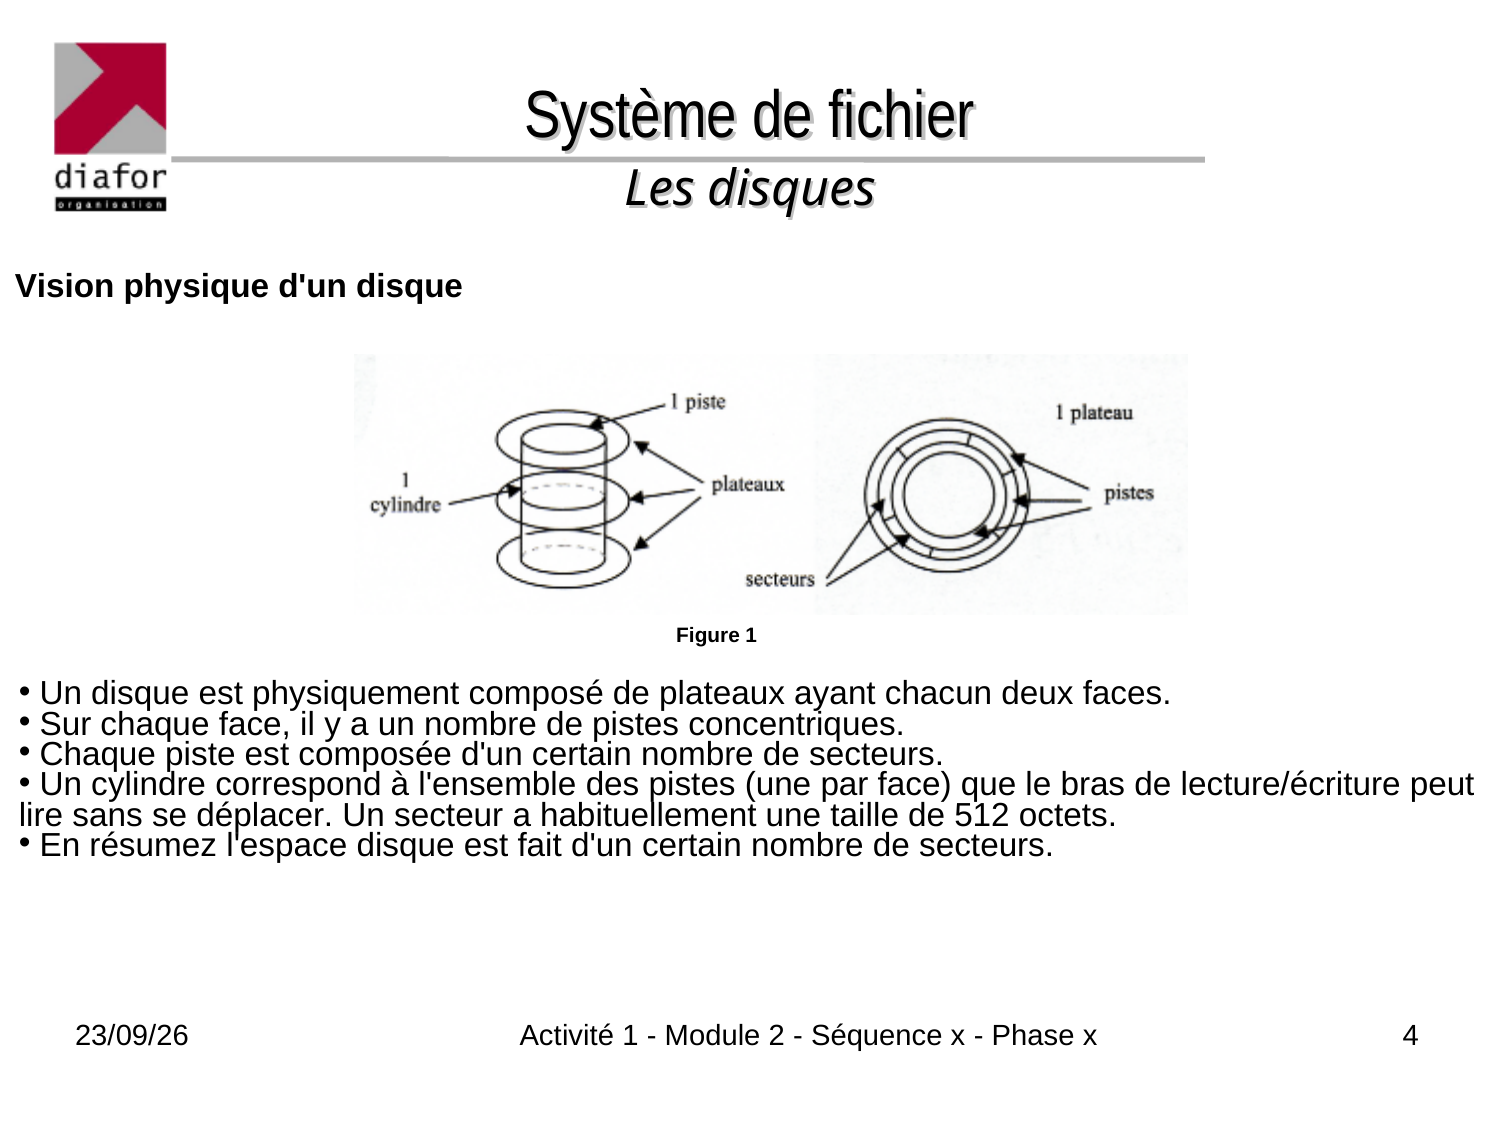

# Système de fichier Les disques
Vision physique d'un disque
Figure 1
 Un disque est physiquement composé de plateaux ayant chacun deux faces.
 Sur chaque face, il y a un nombre de pistes concentriques.
 Chaque piste est composée d'un certain nombre de secteurs.
 Un cylindre correspond à l'ensemble des pistes (une par face) que le bras de lecture/écriture peut
lire sans se déplacer. Un secteur a habituellement une taille de 512 octets.
 En résumez l'espace disque est fait d'un certain nombre de secteurs.
Activité 1 - Module 2 - Séquence x - Phase x
4